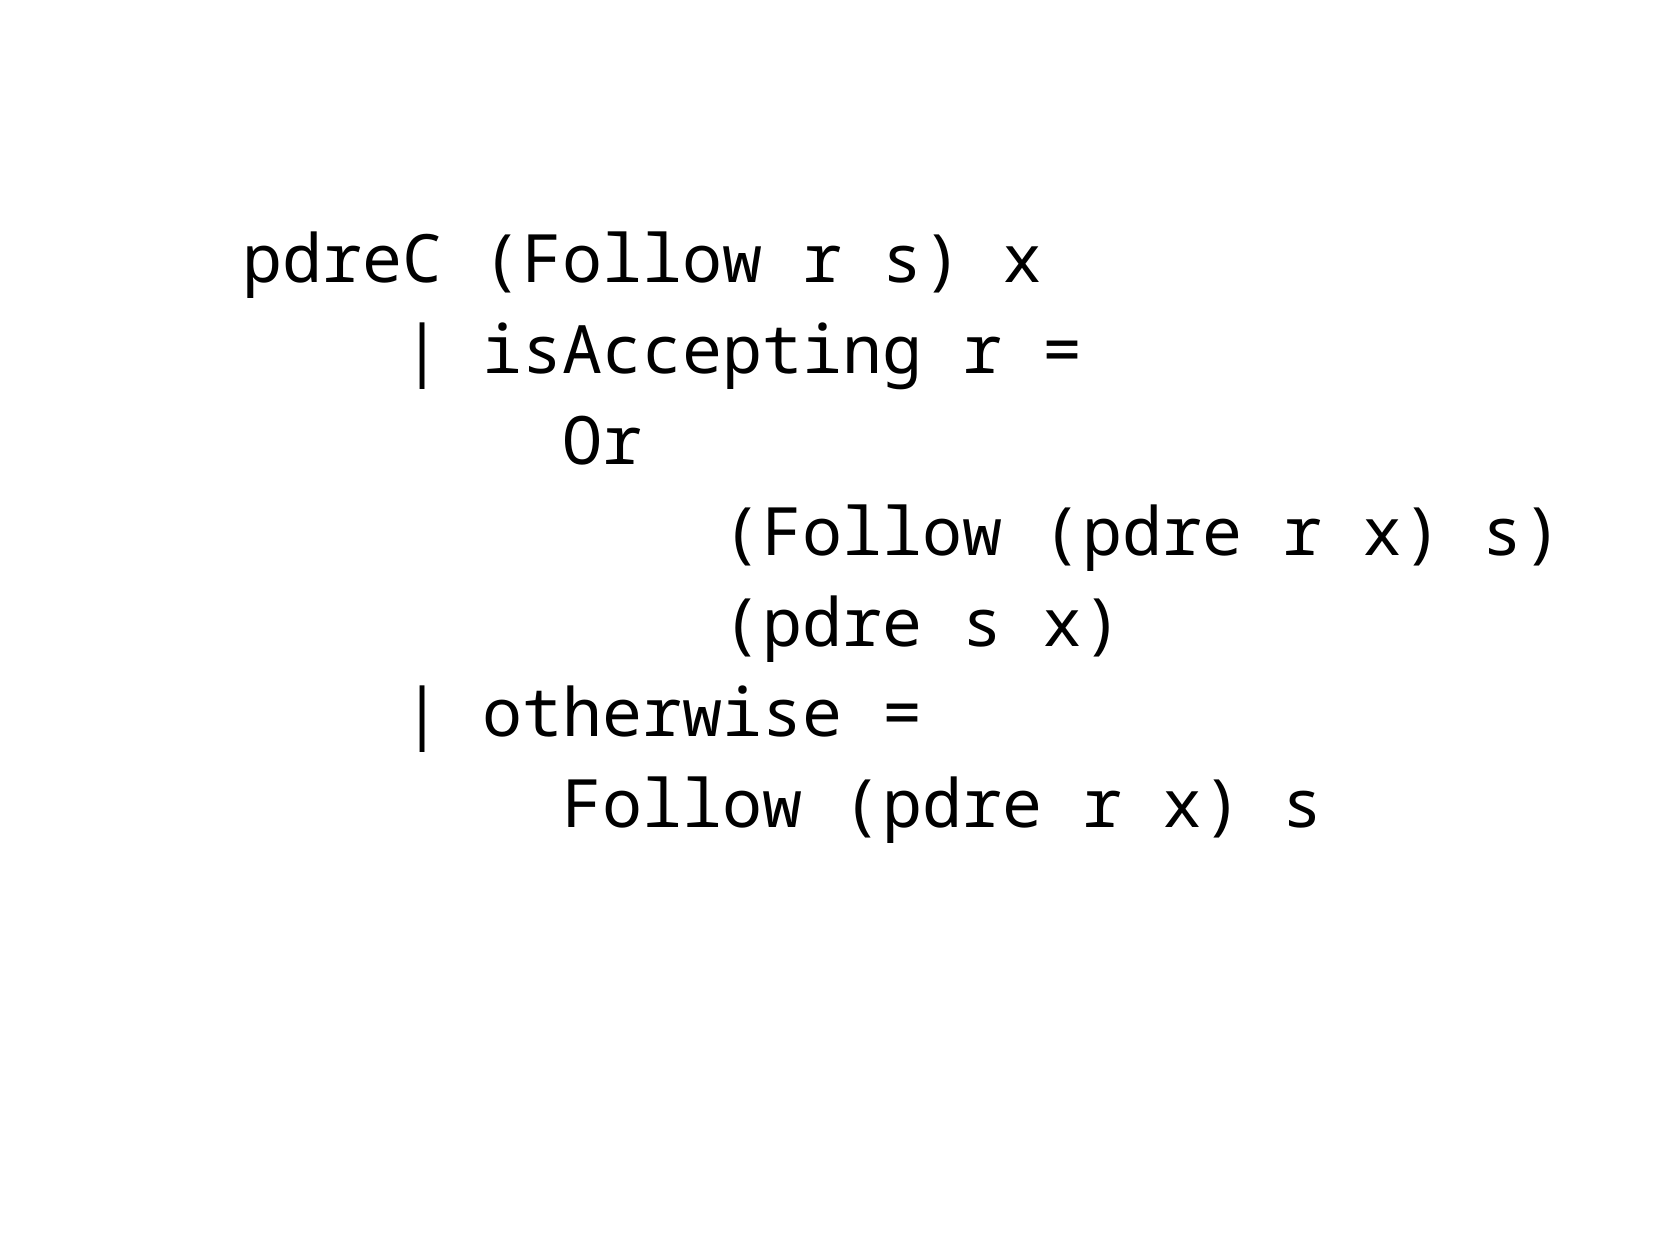

# pdreC (Follow r s) x
 | isAccepting r =
 Or
 (Follow (pdre r x) s)
 (pdre s x)
 | otherwise =
 Follow (pdre r x) s